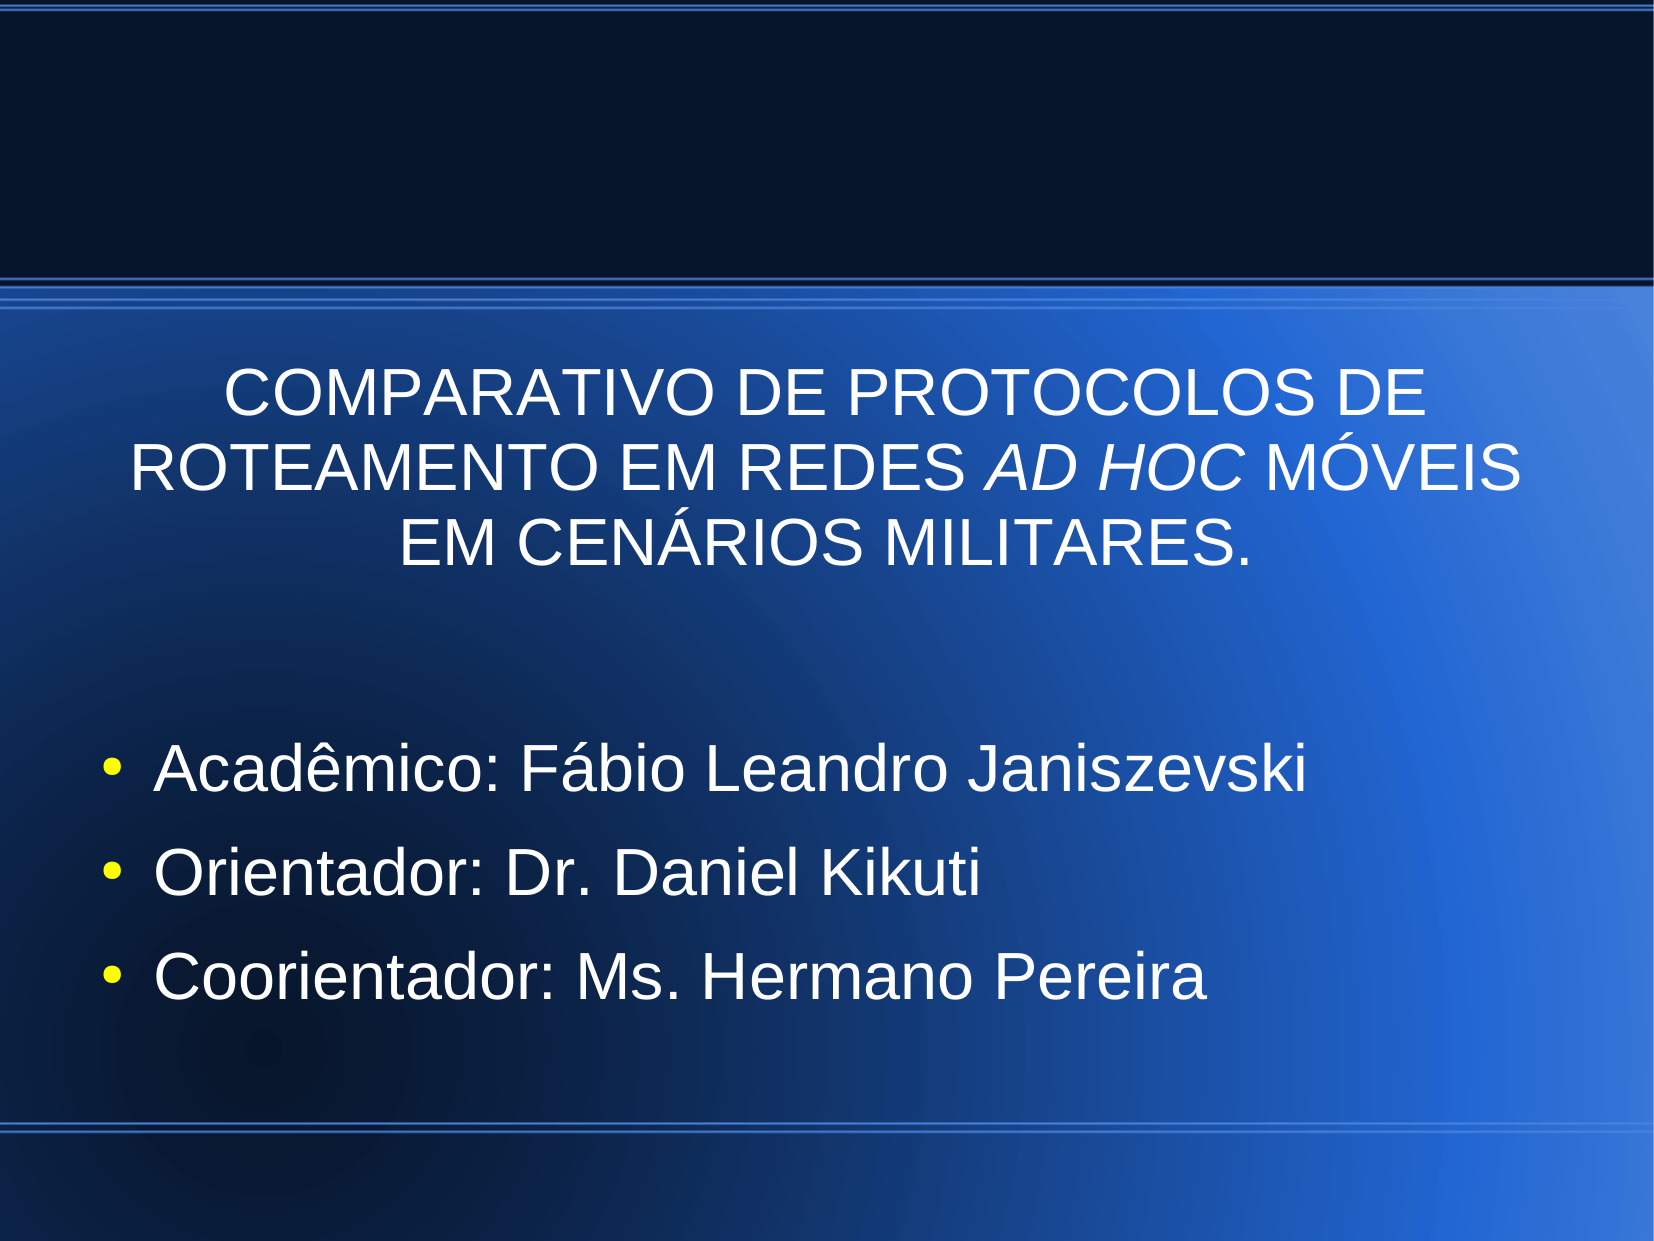

# COMPARATIVO DE PROTOCOLOS DE ROTEAMENTO EM REDES AD HOC MÓVEIS EM CENÁRIOS MILITARES.
Acadêmico: Fábio Leandro Janiszevski
Orientador: Dr. Daniel Kikuti
Coorientador: Ms. Hermano Pereira